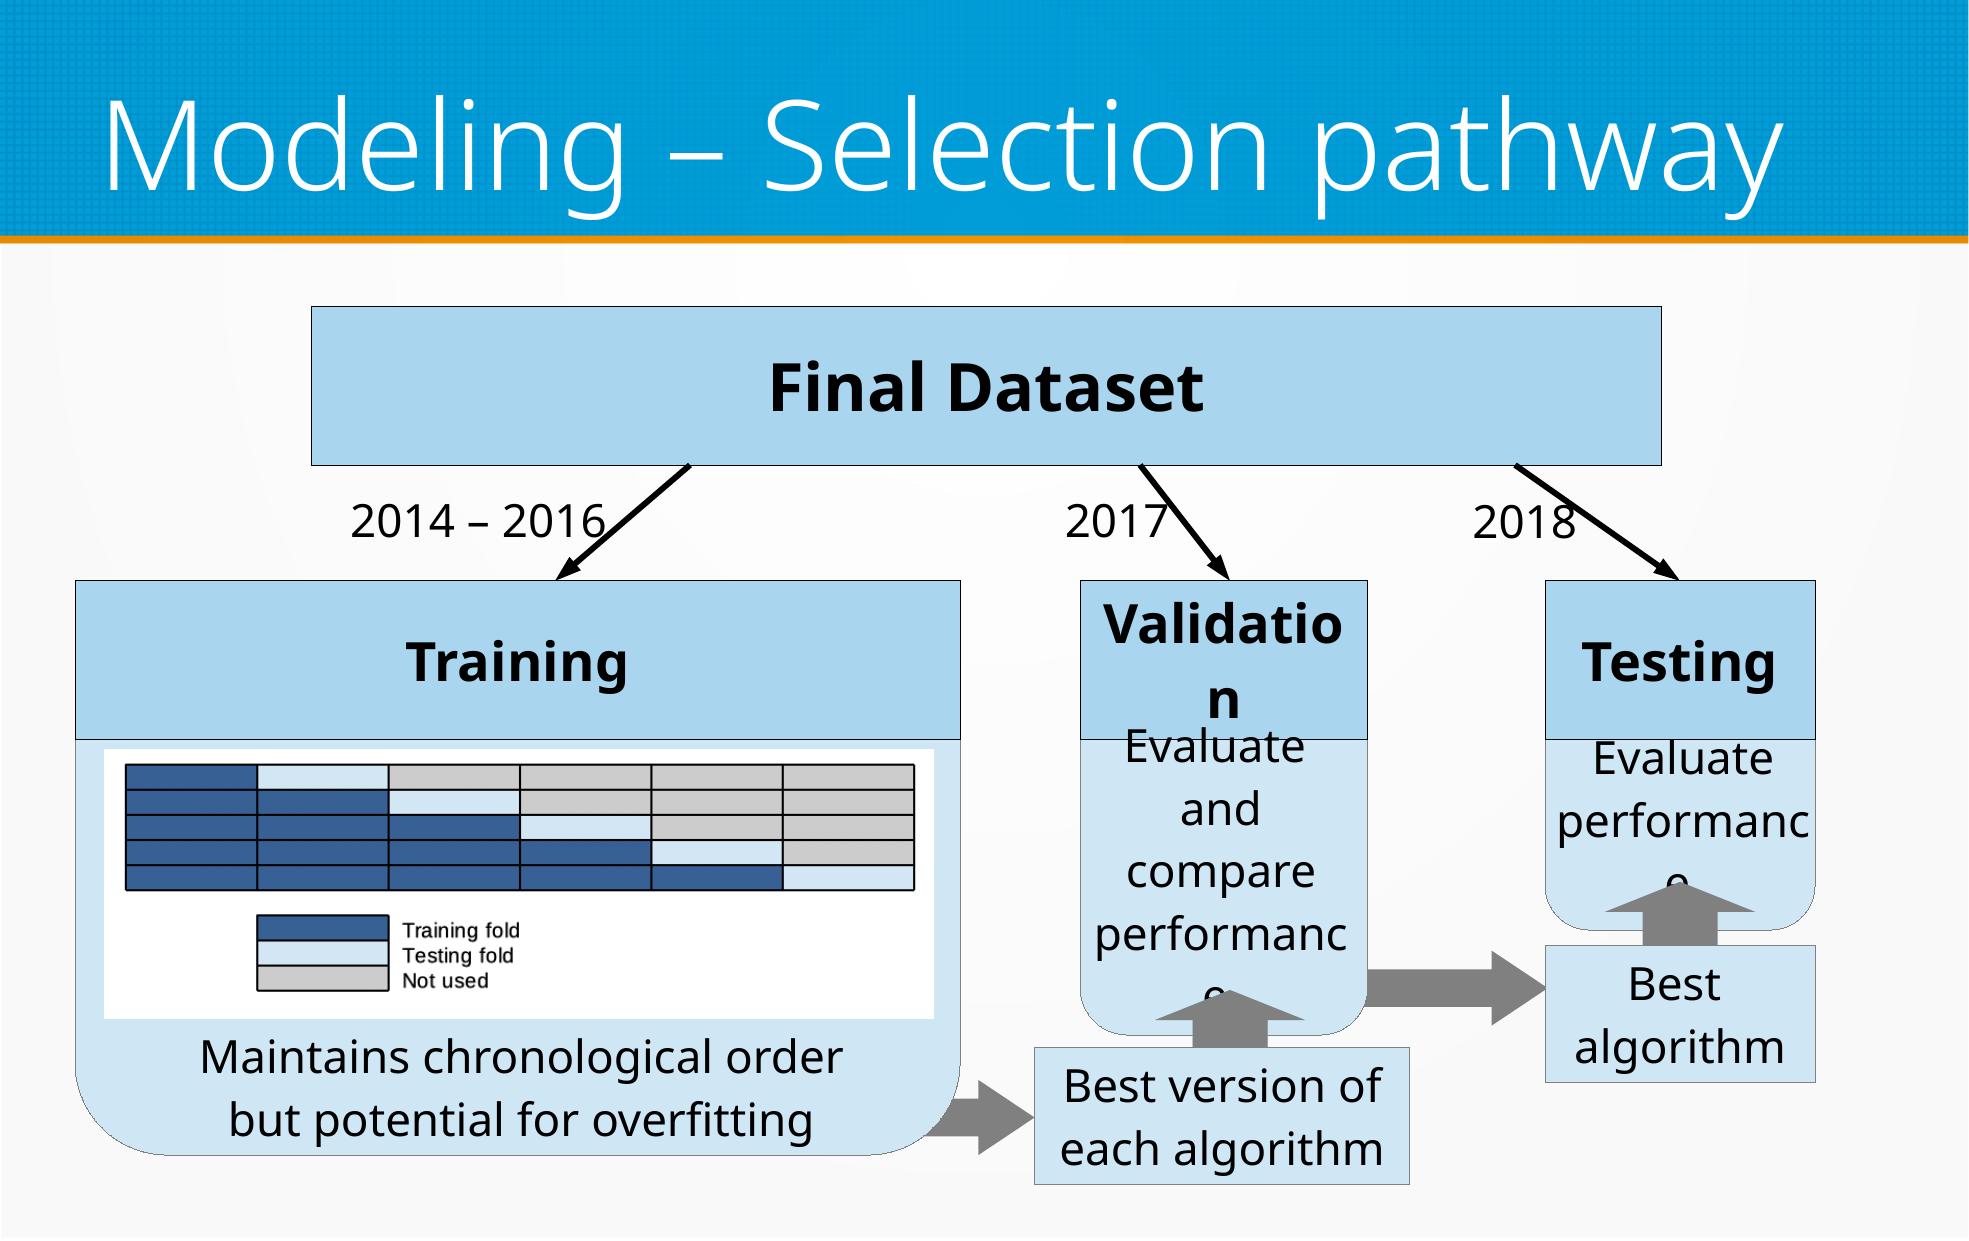

# Modeling – Selection pathway
Final Dataset
2014 – 2016
2017
2018
Validation
Training
Testing
Evaluate
and compare performance
Evaluate performance
Maintains chronological order but potential for overfitting
Best
algorithm
Best version of each algorithm
Best version of each algorithm